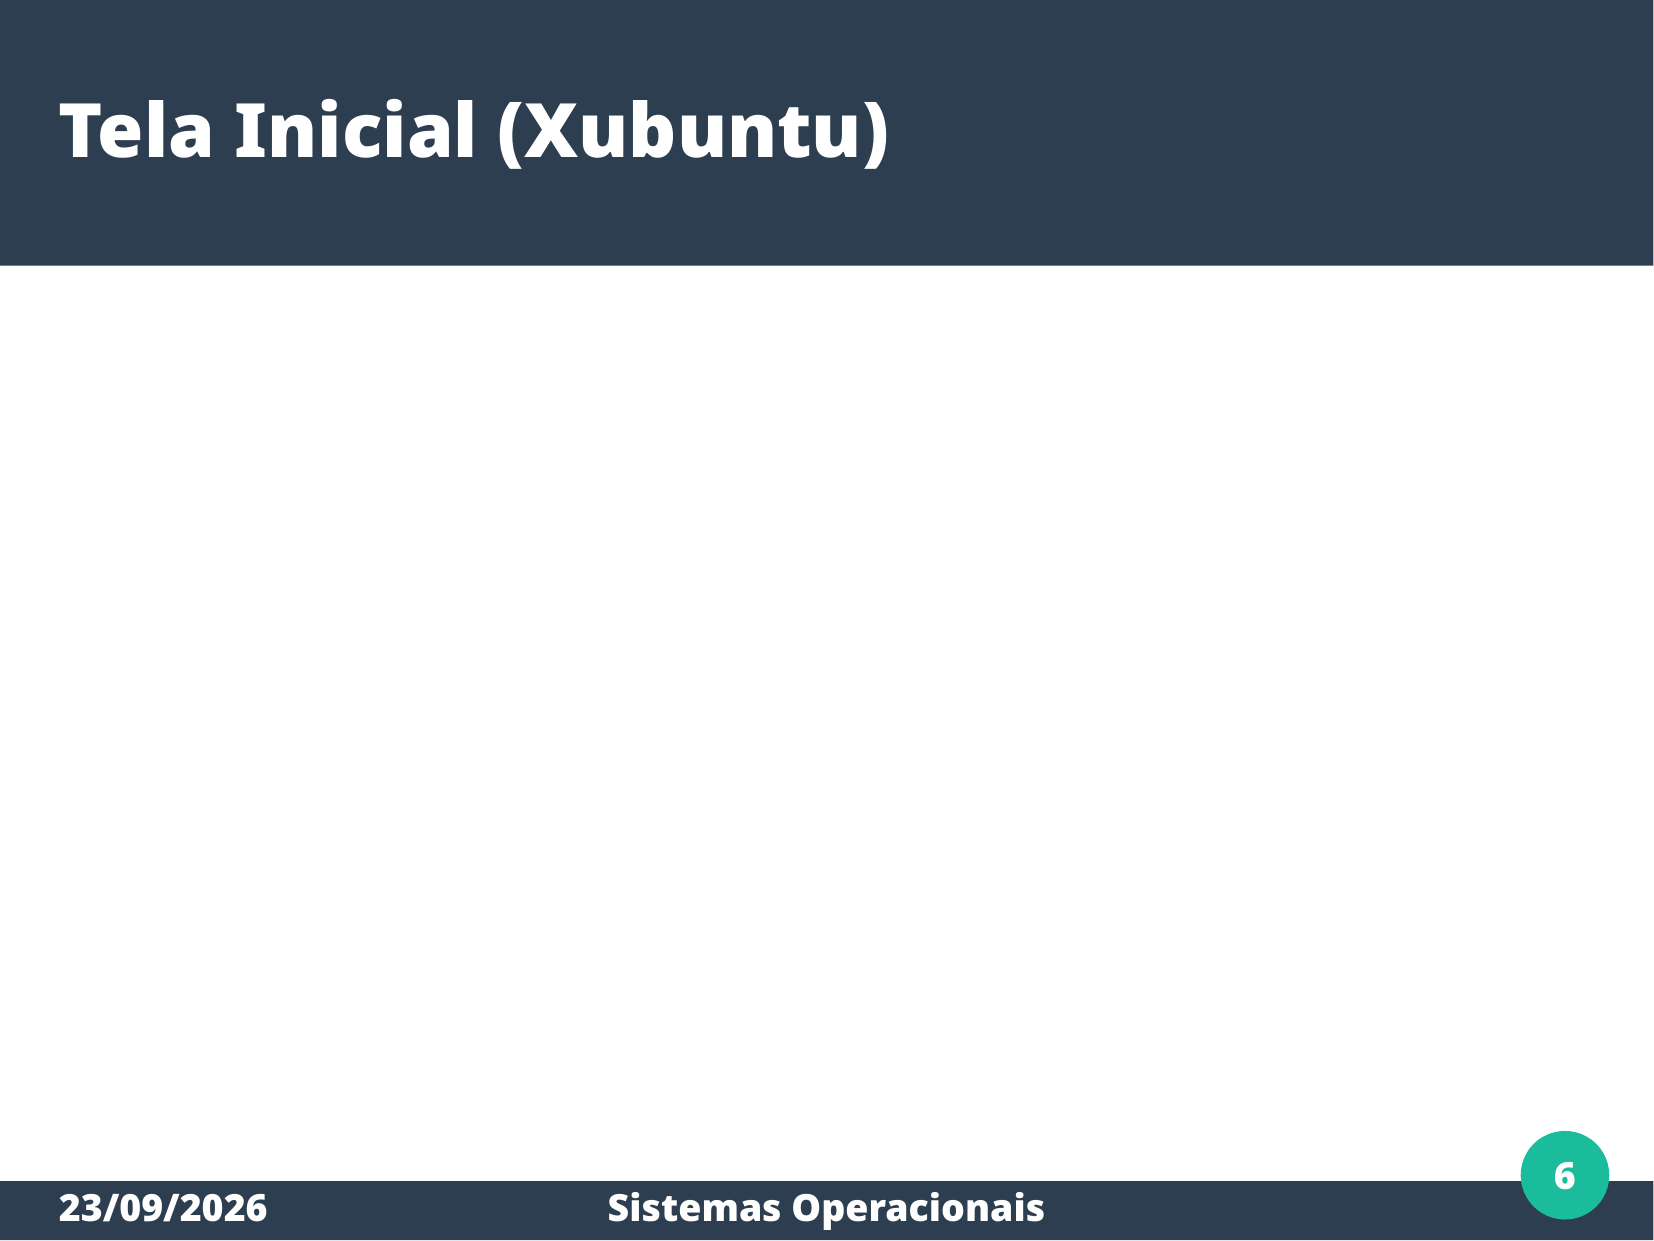

# Tela Inicial (Xubuntu)
6
Sistemas Operacionais